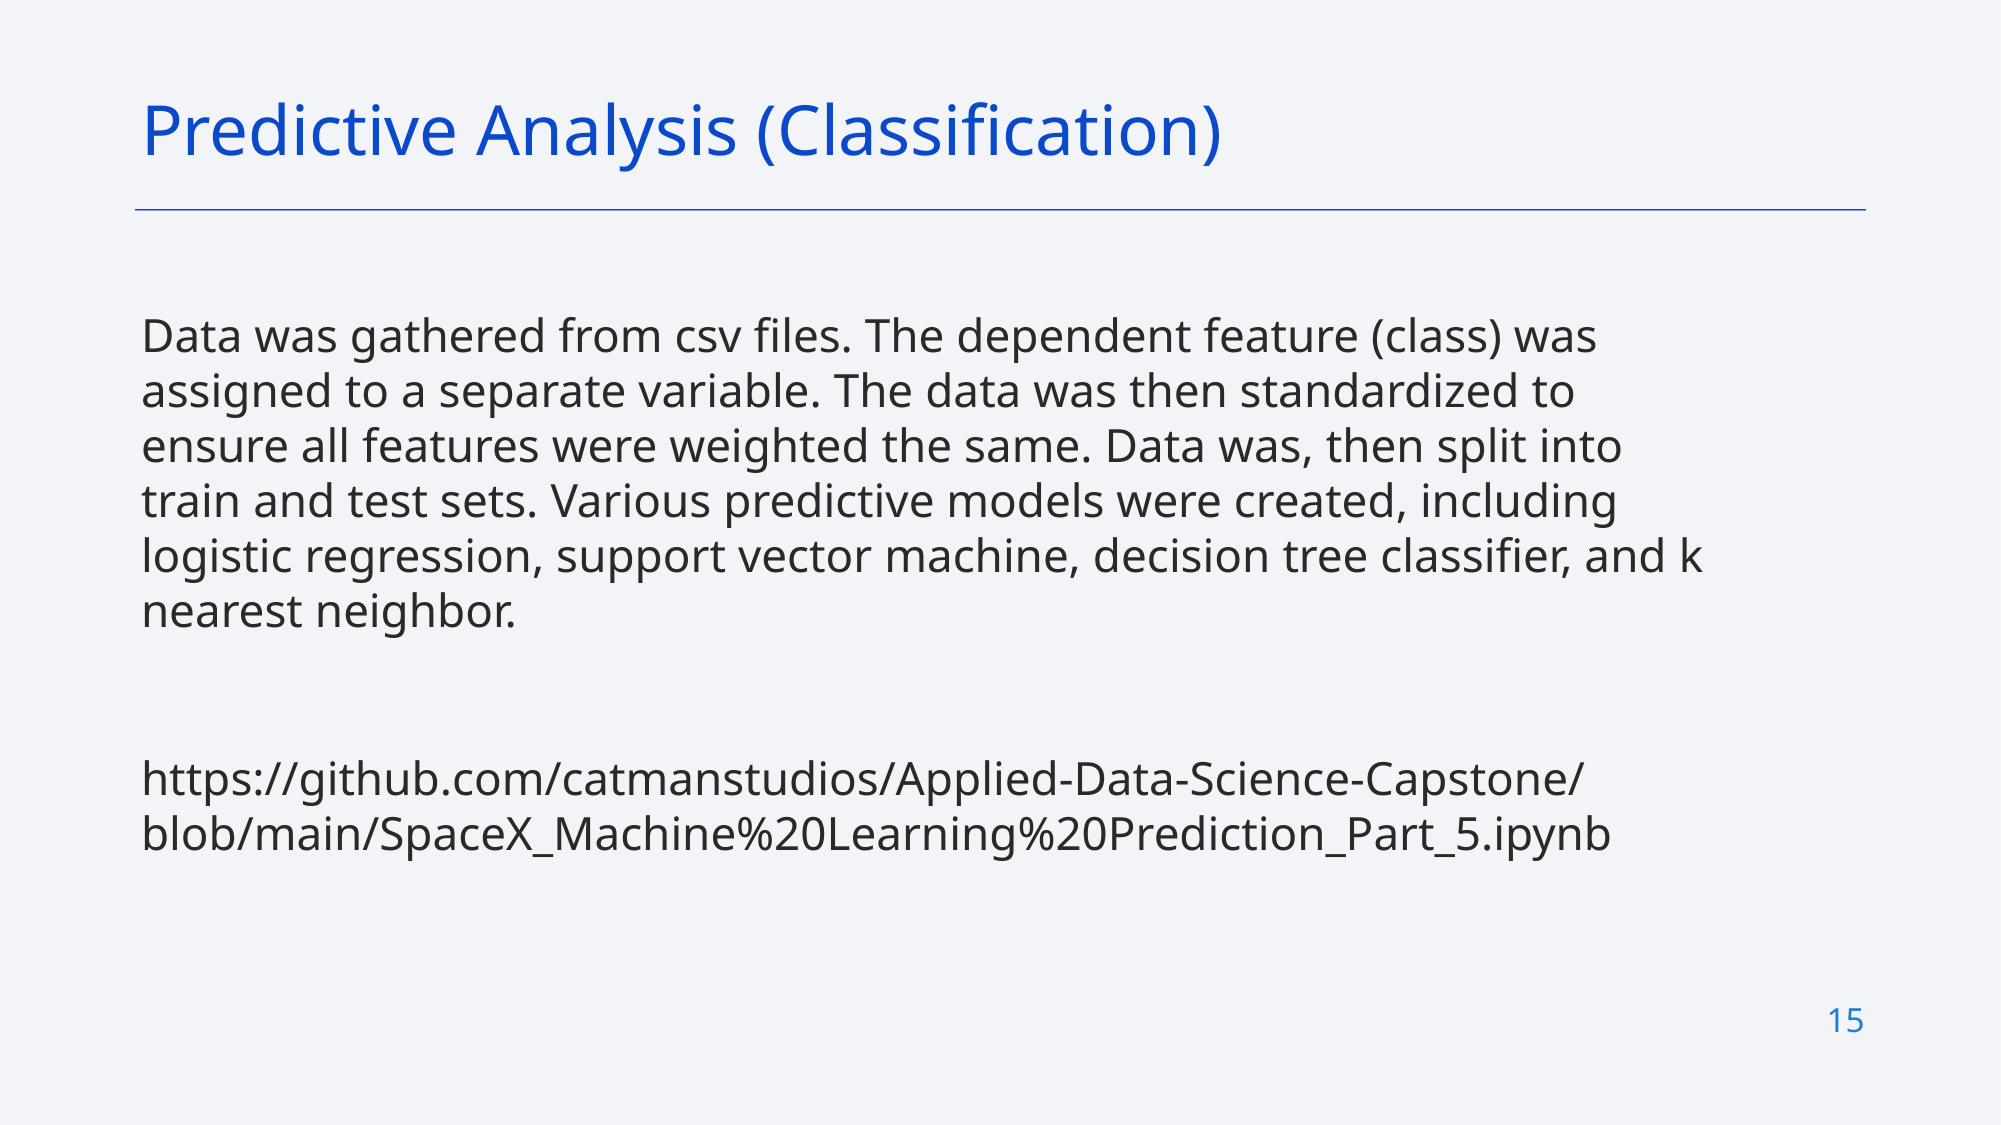

Predictive Analysis (Classification)
# Data was gathered from csv files. The dependent feature (class) was assigned to a separate variable. The data was then standardized to ensure all features were weighted the same. Data was, then split into train and test sets. Various predictive models were created, including logistic regression, support vector machine, decision tree classifier, and k nearest neighbor.
https://github.com/catmanstudios/Applied-Data-Science-Capstone/blob/main/SpaceX_Machine%20Learning%20Prediction_Part_5.ipynb
15